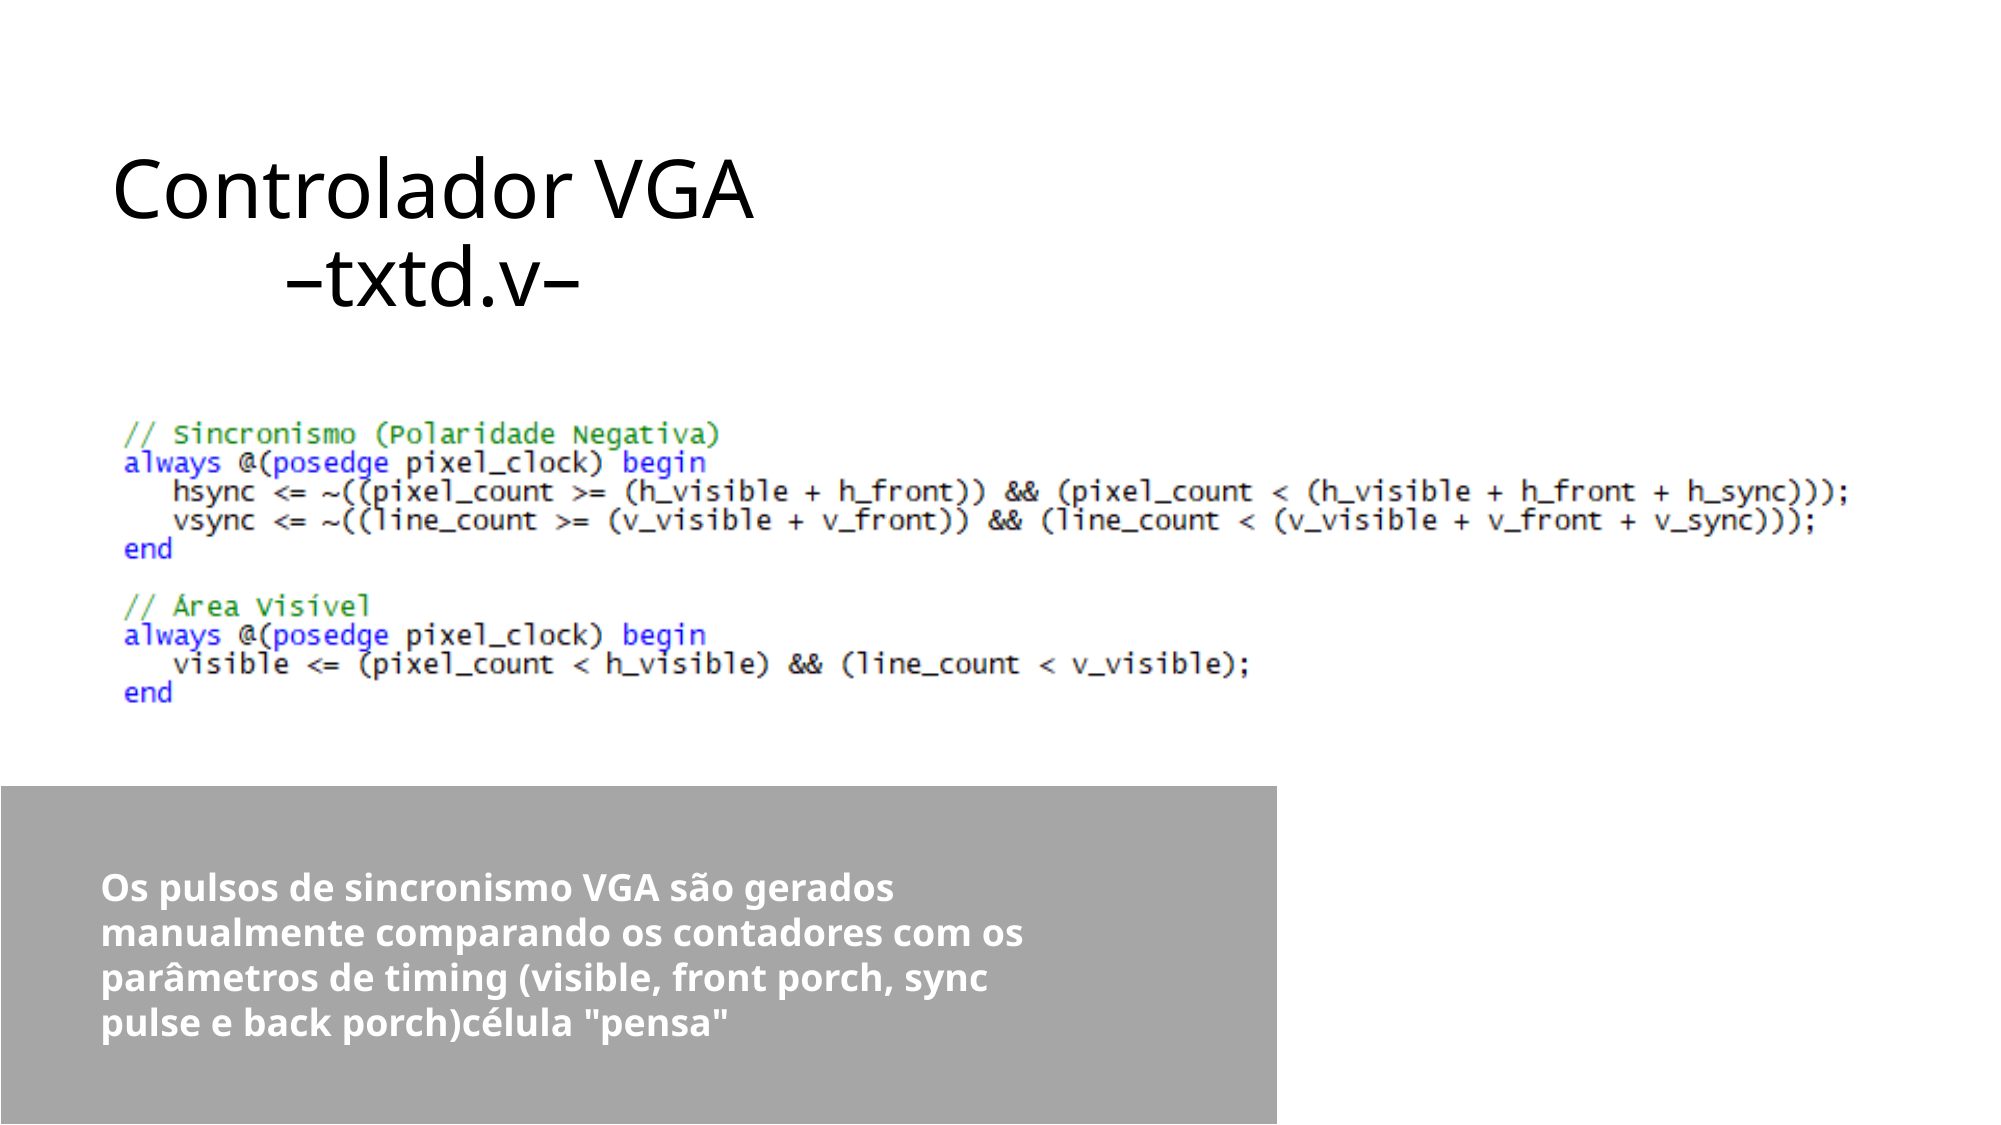

# Controlador VGA –txtd.v–
Os pulsos de sincronismo VGA são gerados manualmente comparando os contadores com os parâmetros de timing (visible, front porch, sync pulse e back porch)célula "pensa"